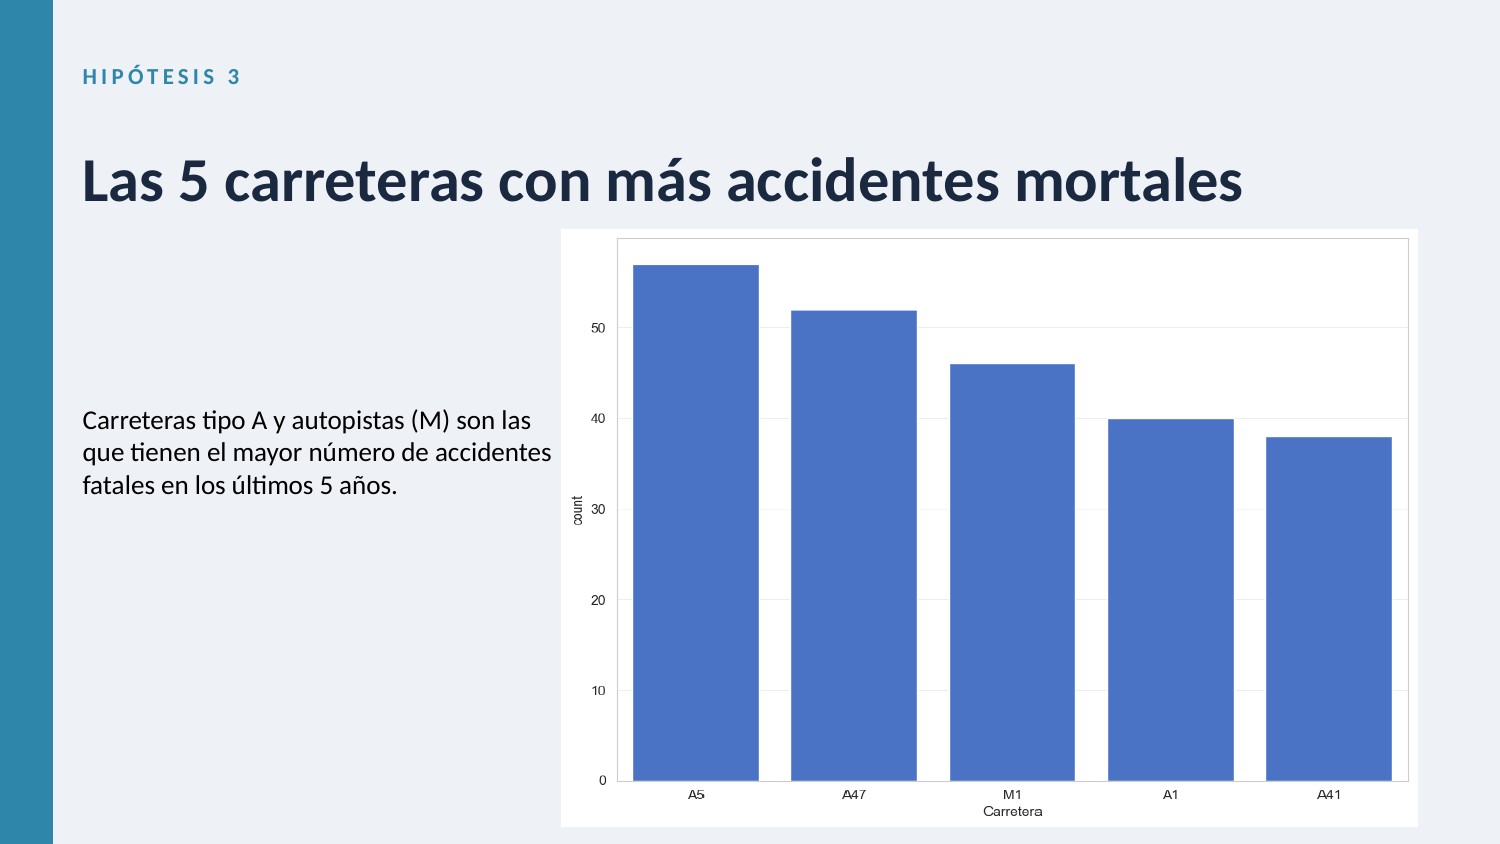

HIPÓTESIS 3
Las 5 carreteras con más accidentes mortales
Carreteras tipo A y autopistas (M) son las que tienen el mayor número de accidentes fatales en los últimos 5 años.